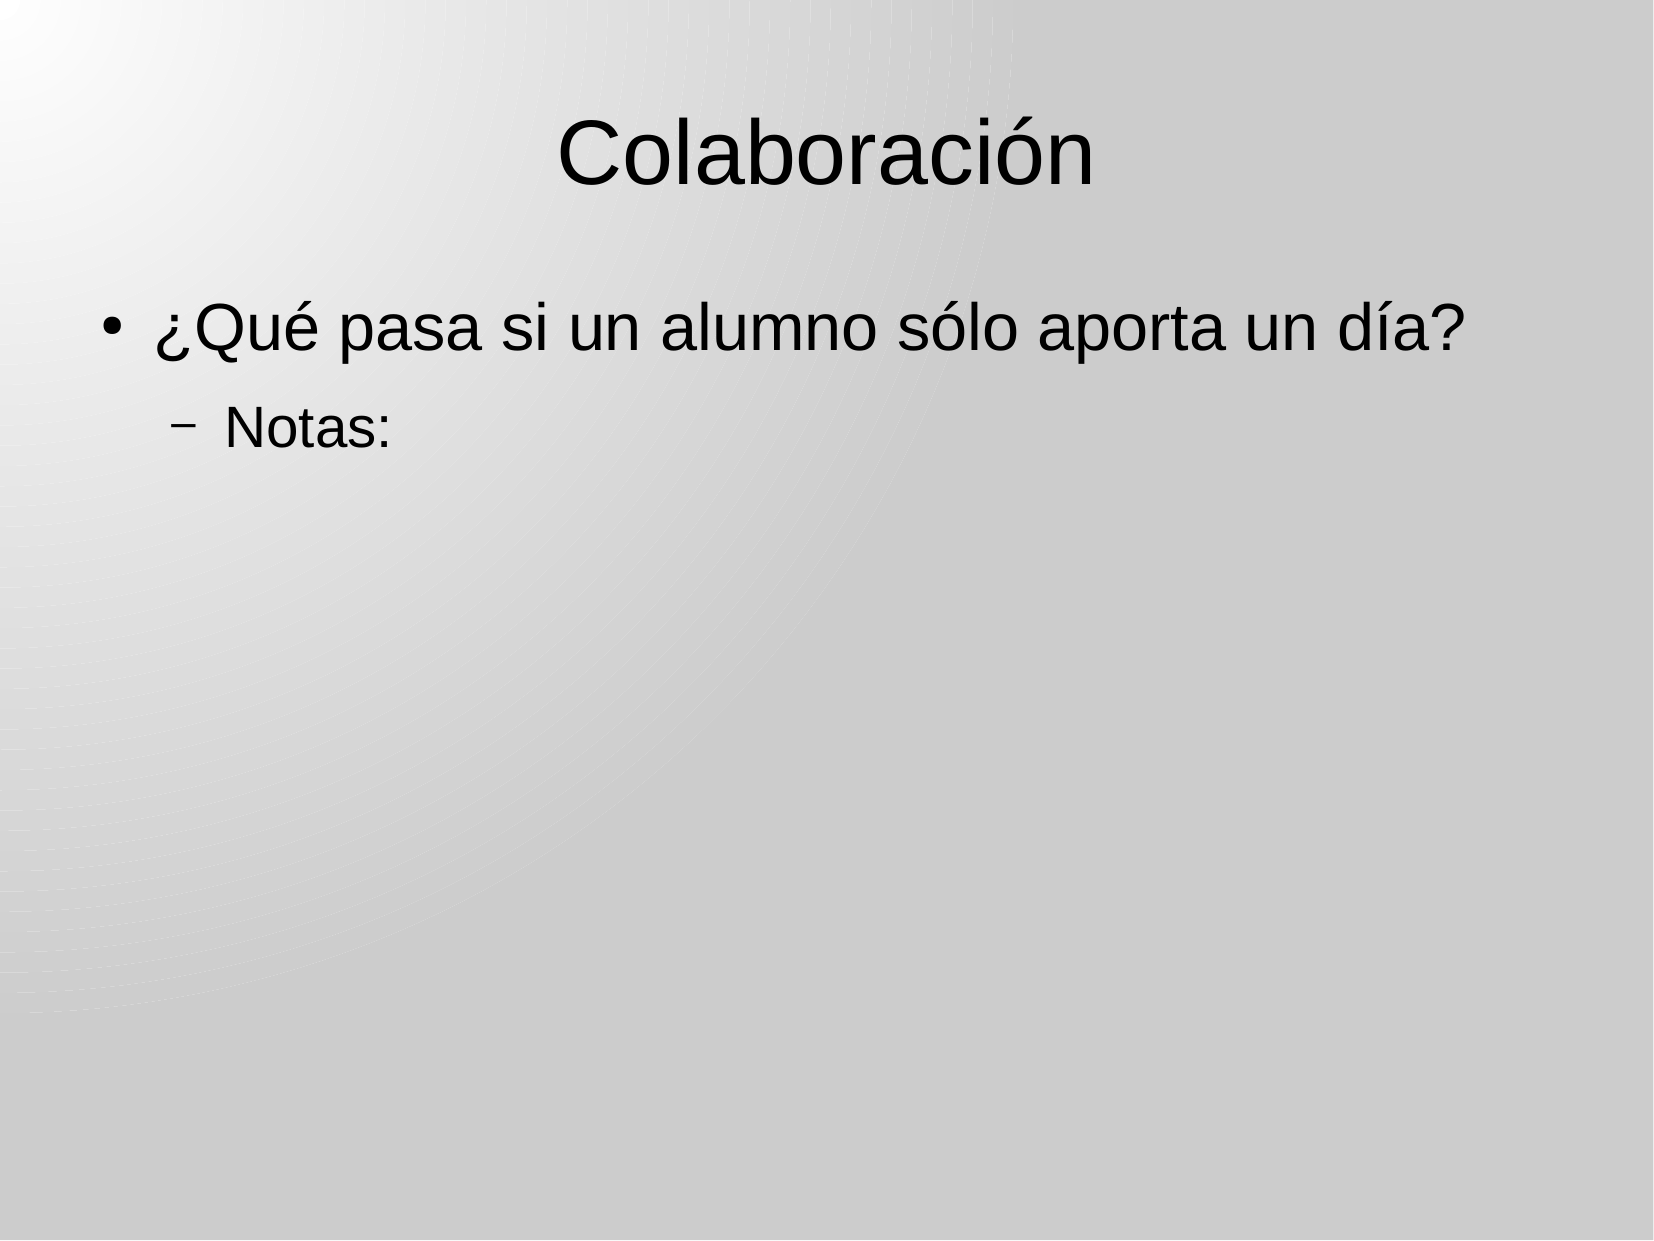

# Colaboración
¿Qué pasa si un alumno sólo aporta un día?
Notas: